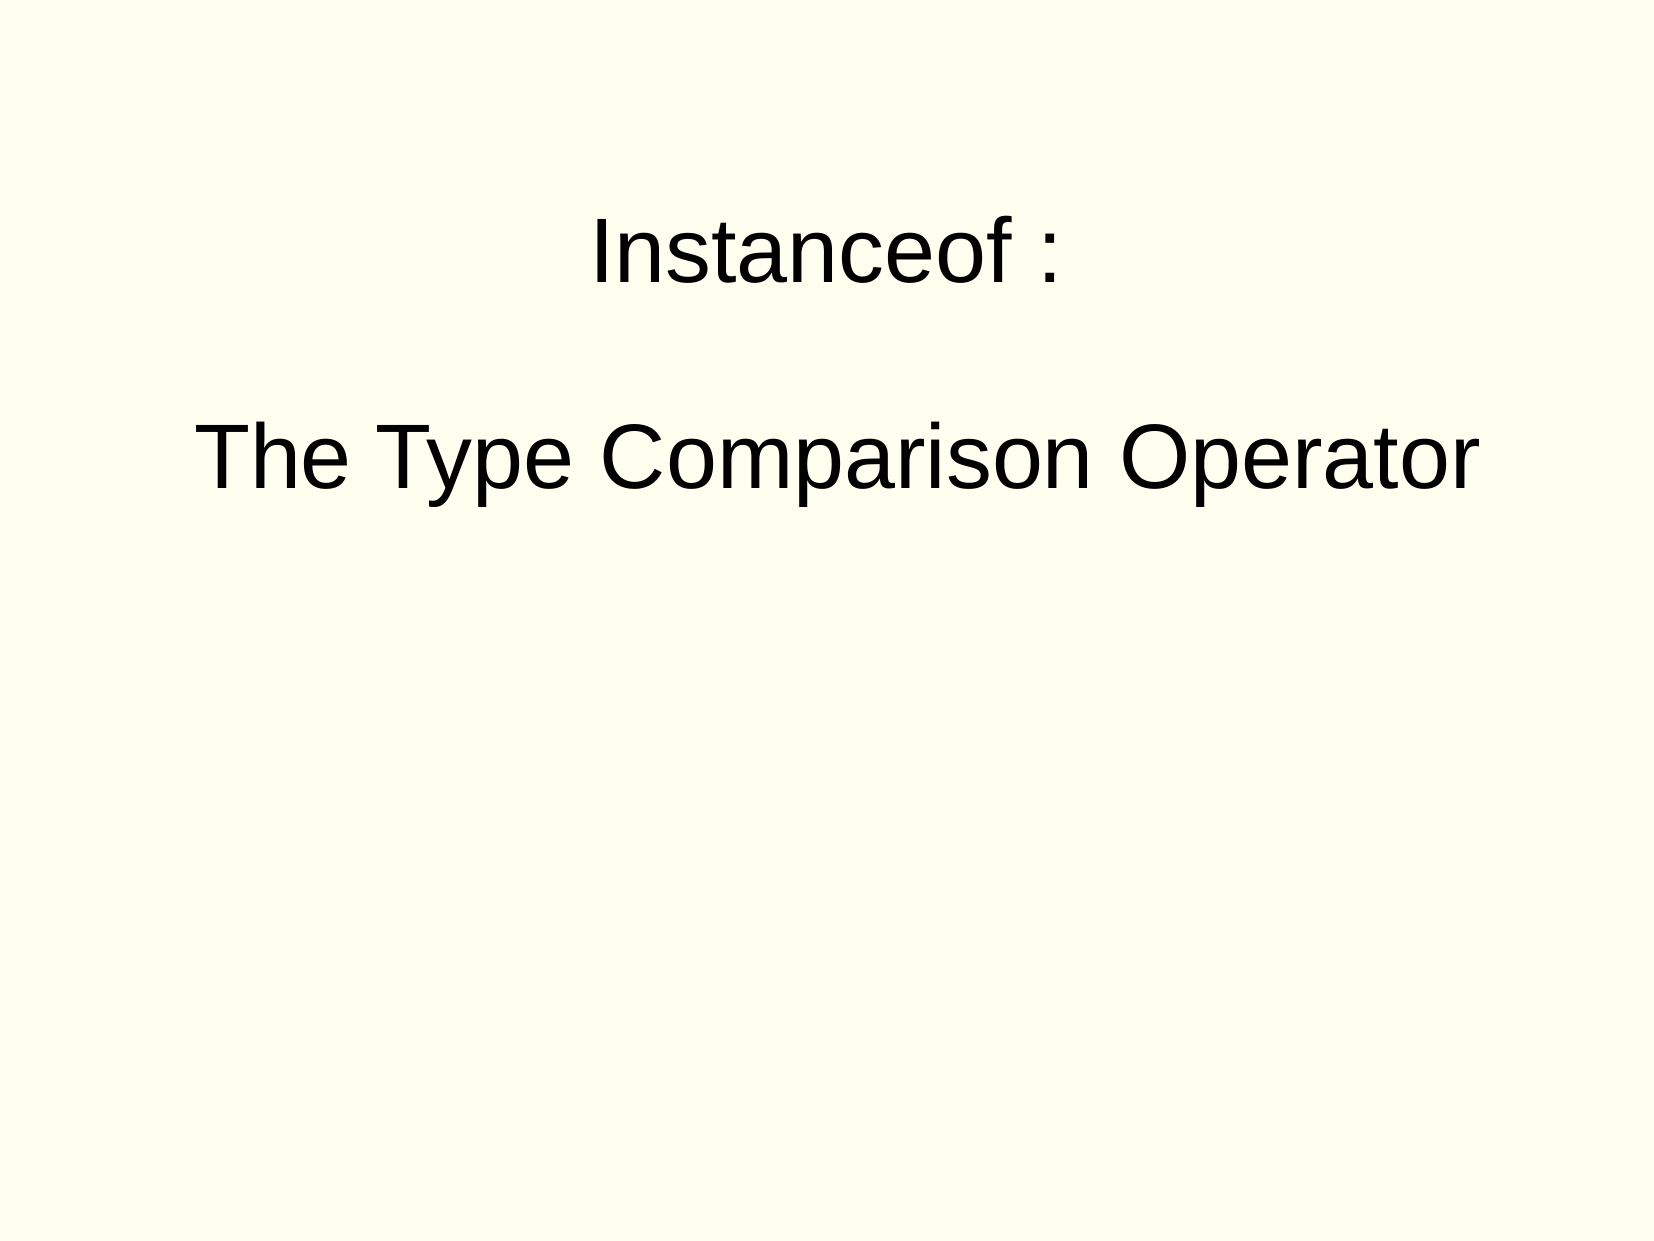

# Instanceof : The Type Comparison Operator